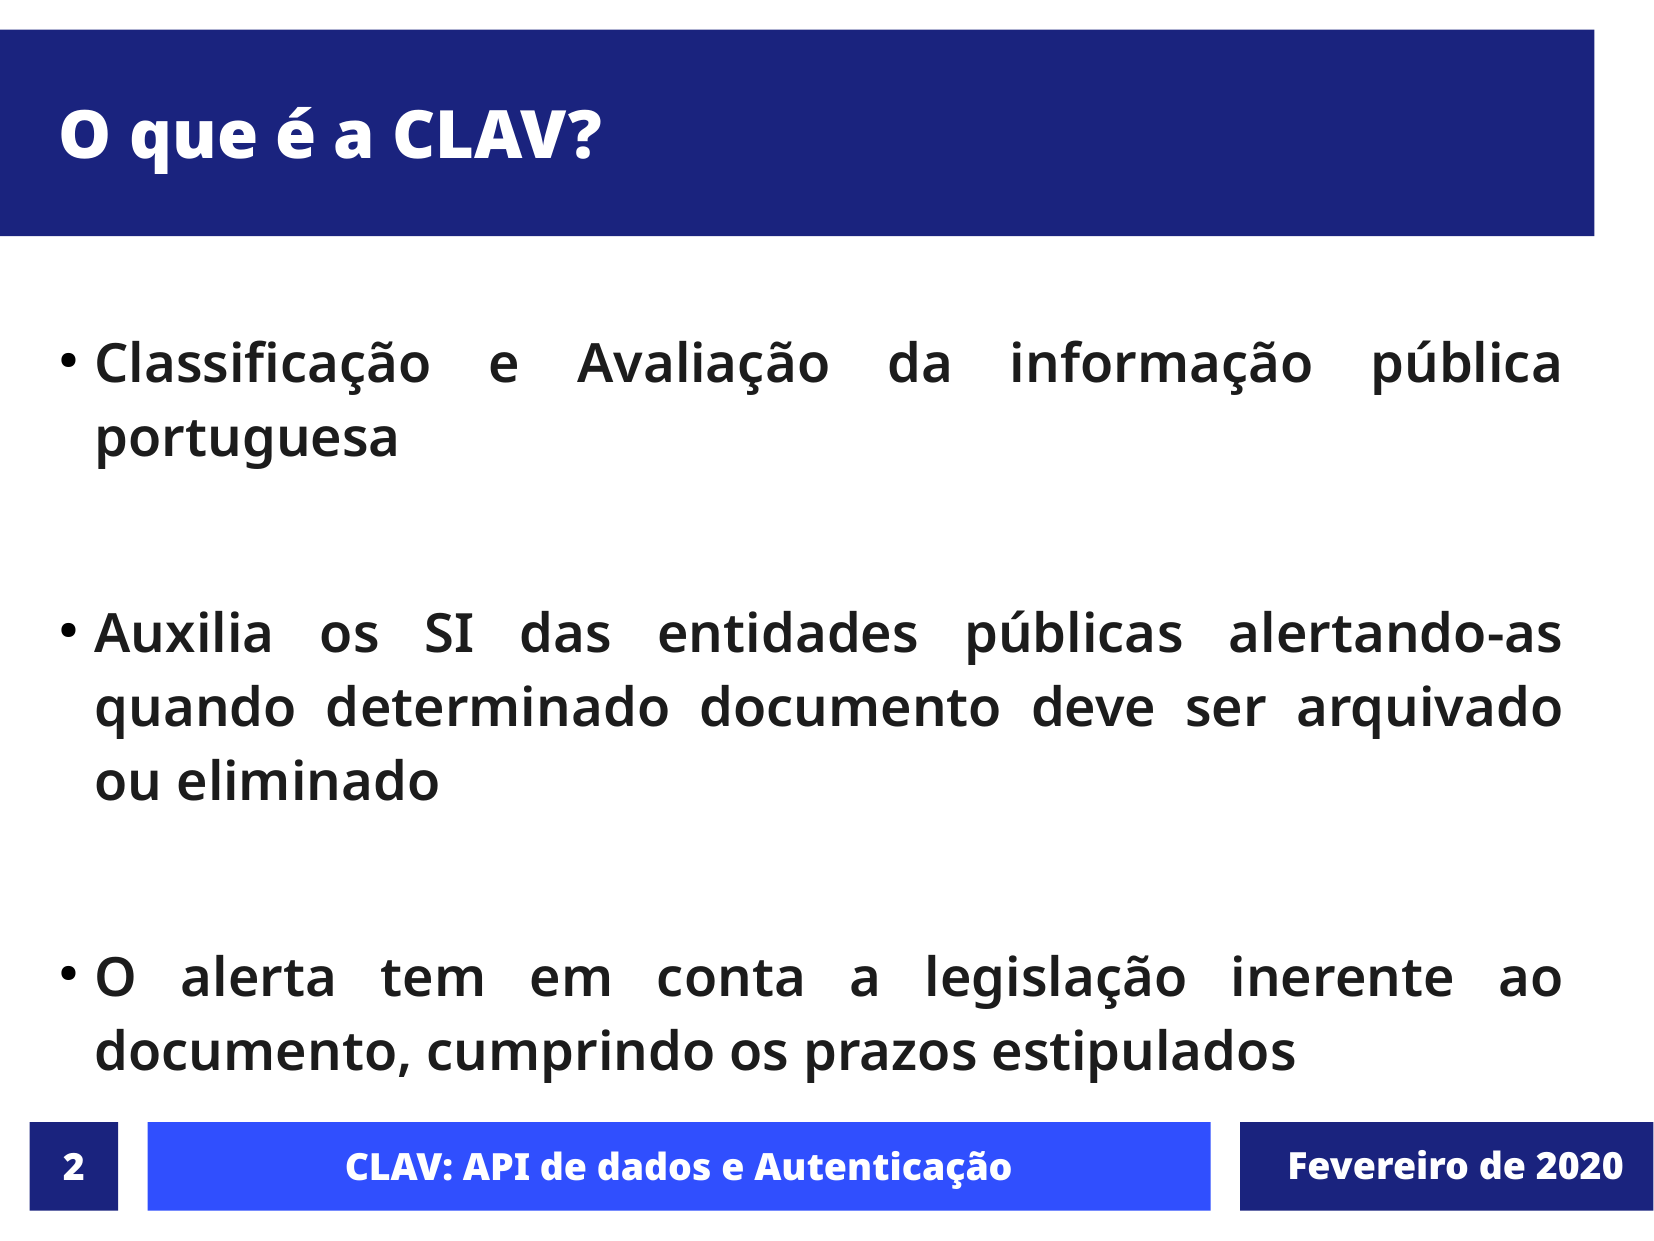

# O que é a CLAV?
Classificação e Avaliação da informação pública portuguesa
Auxilia os SI das entidades públicas alertando-as quando determinado documento deve ser arquivado ou eliminado
O alerta tem em conta a legislação inerente ao documento, cumprindo os prazos estipulados
2
CLAV: API de dados e Autenticação
Fevereiro de 2020